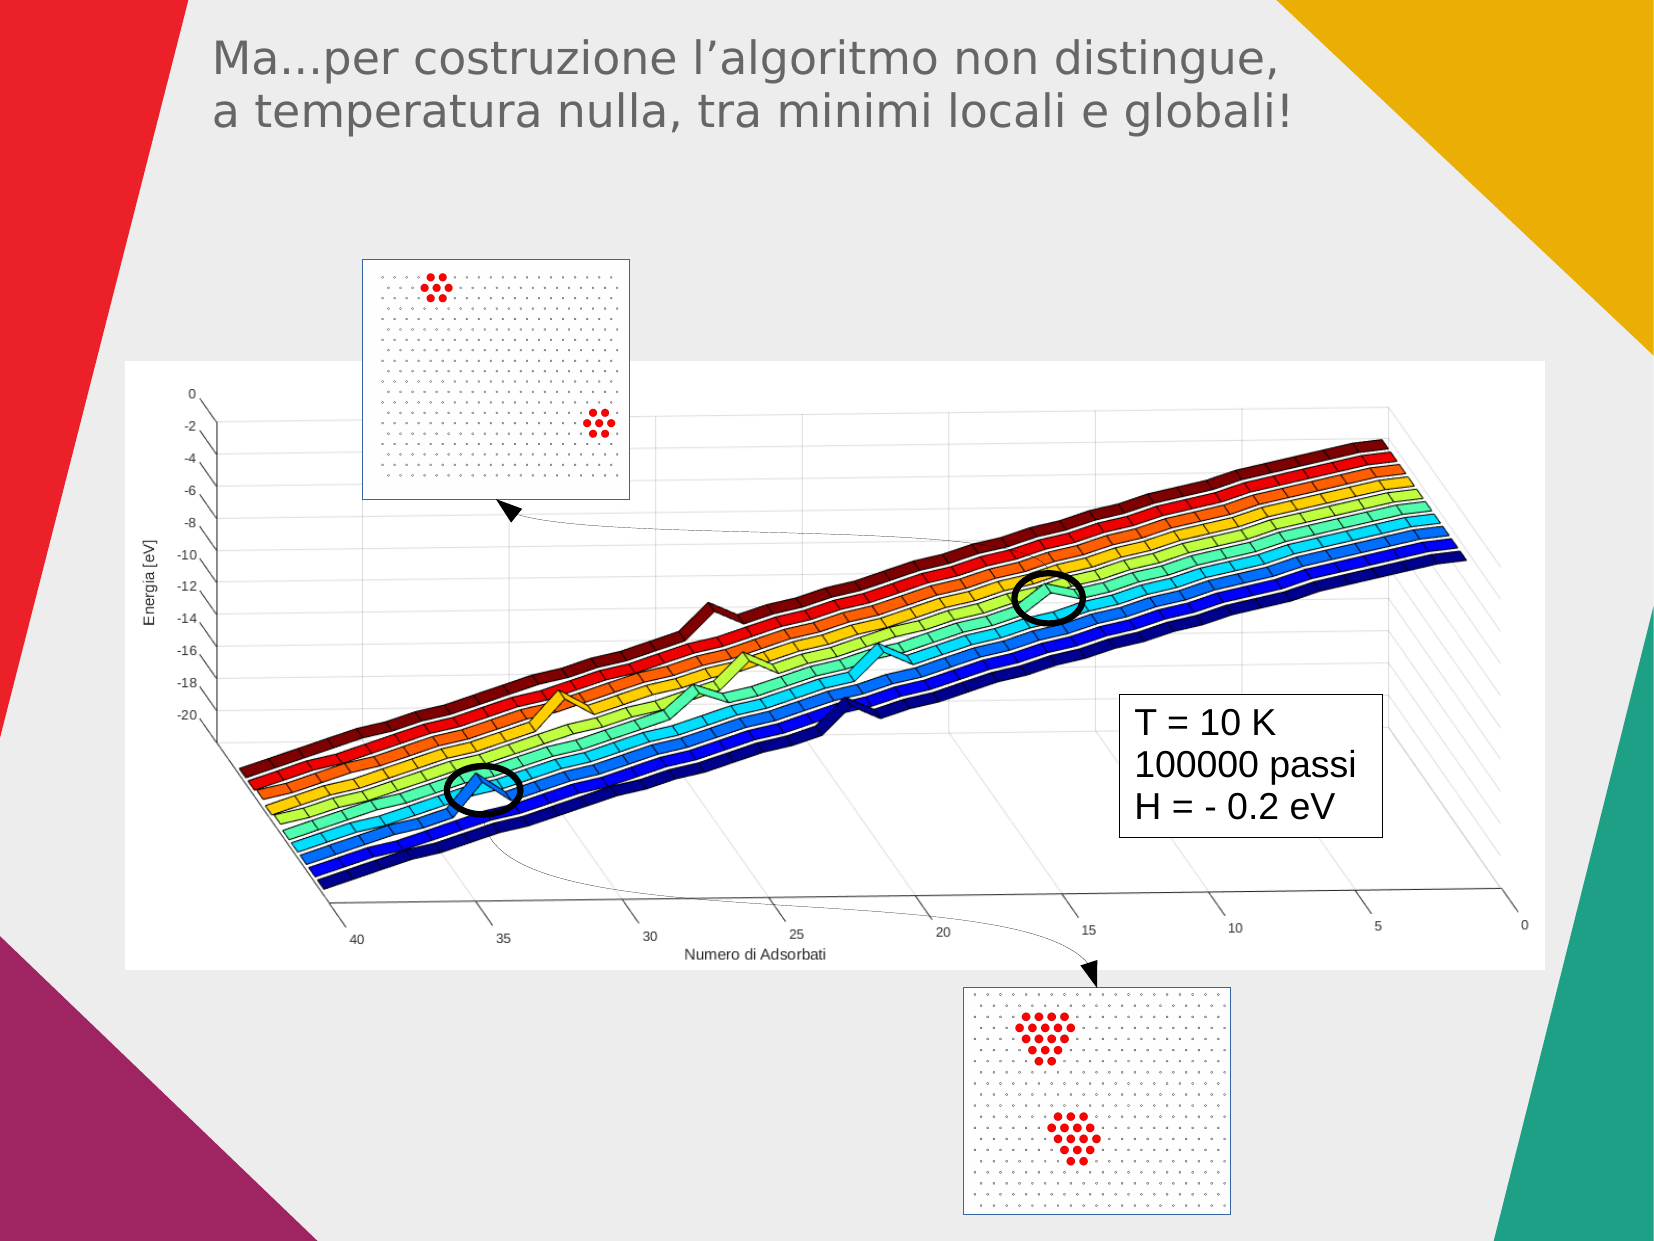

# Ma...per costruzione l’algoritmo non distingue, a temperatura nulla, tra minimi locali e globali!
T = 10 K
100000 passi
H = - 0.2 eV